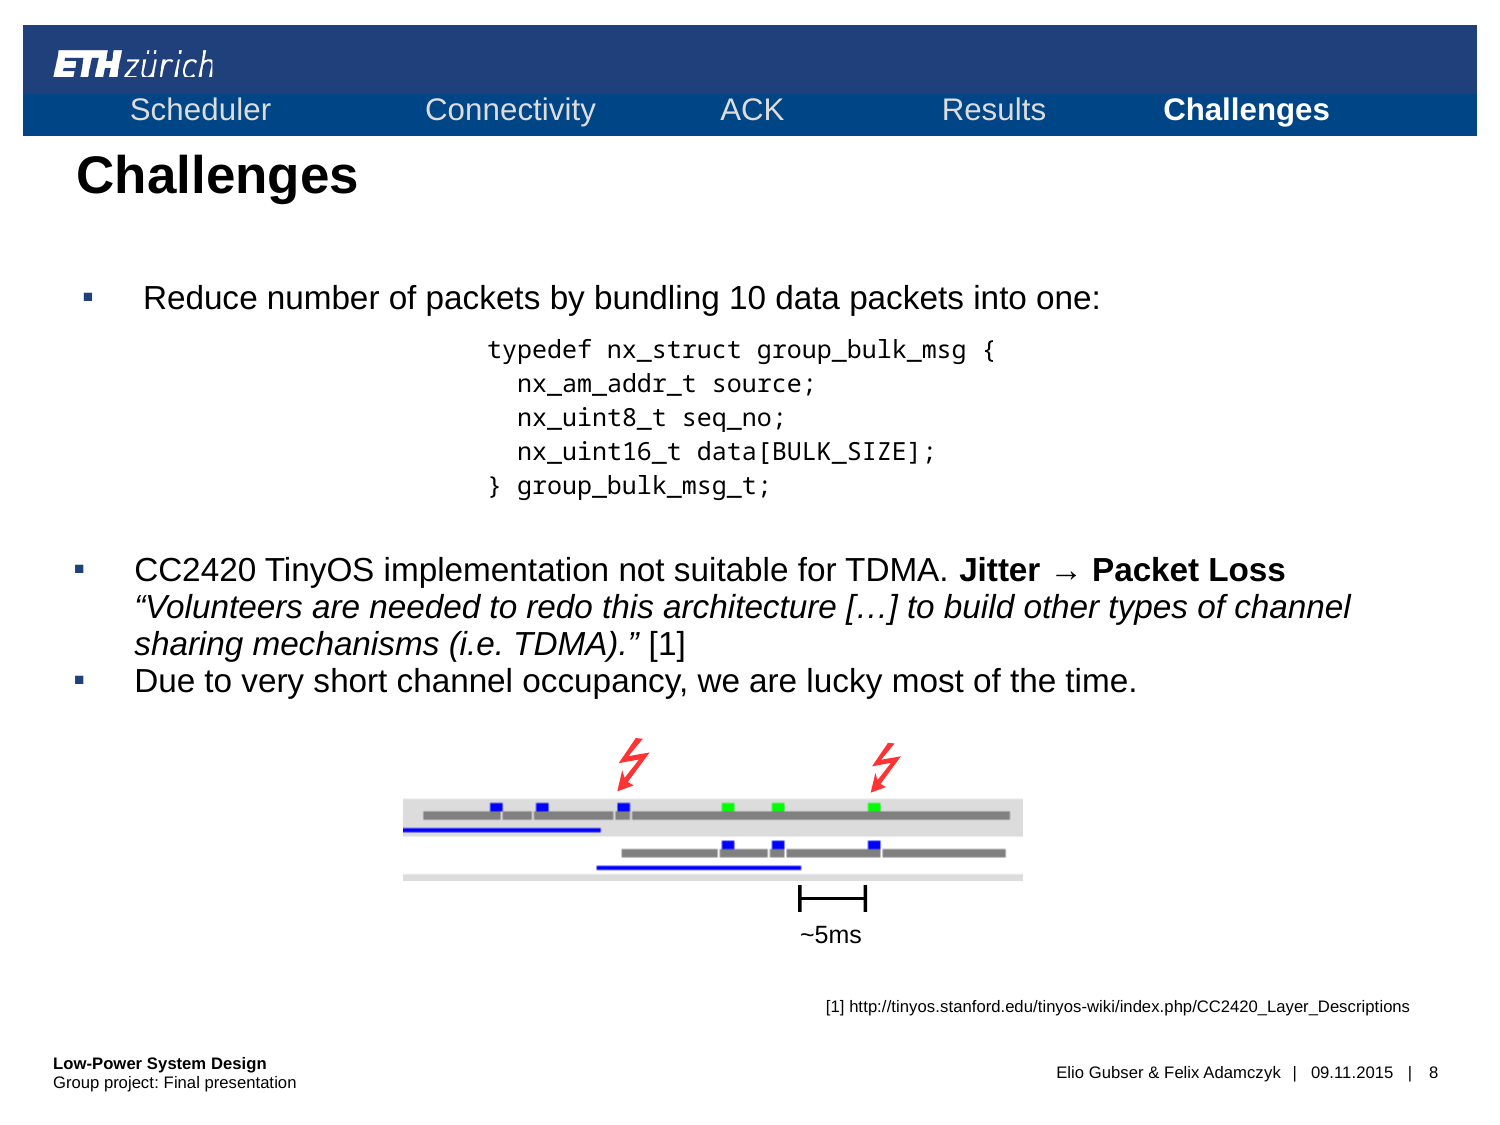

Scheduler			Connectivity		ACK			Results		Challenges
# Challenges
Reduce number of packets by bundling 10 data packets into one:
typedef nx_struct group_bulk_msg {
 nx_am_addr_t source;
 nx_uint8_t seq_no;
 nx_uint16_t data[BULK_SIZE];
} group_bulk_msg_t;
CC2420 TinyOS implementation not suitable for TDMA. Jitter → Packet Loss
“Volunteers are needed to redo this architecture […] to build other types of channel sharing mechanisms (i.e. TDMA).” [1]
Due to very short channel occupancy, we are lucky most of the time.
~5ms
[1] http://tinyos.stanford.edu/tinyos-wiki/index.php/CC2420_Layer_Descriptions
Elio Gubser & Felix Adamczyk
09.11.2015
8